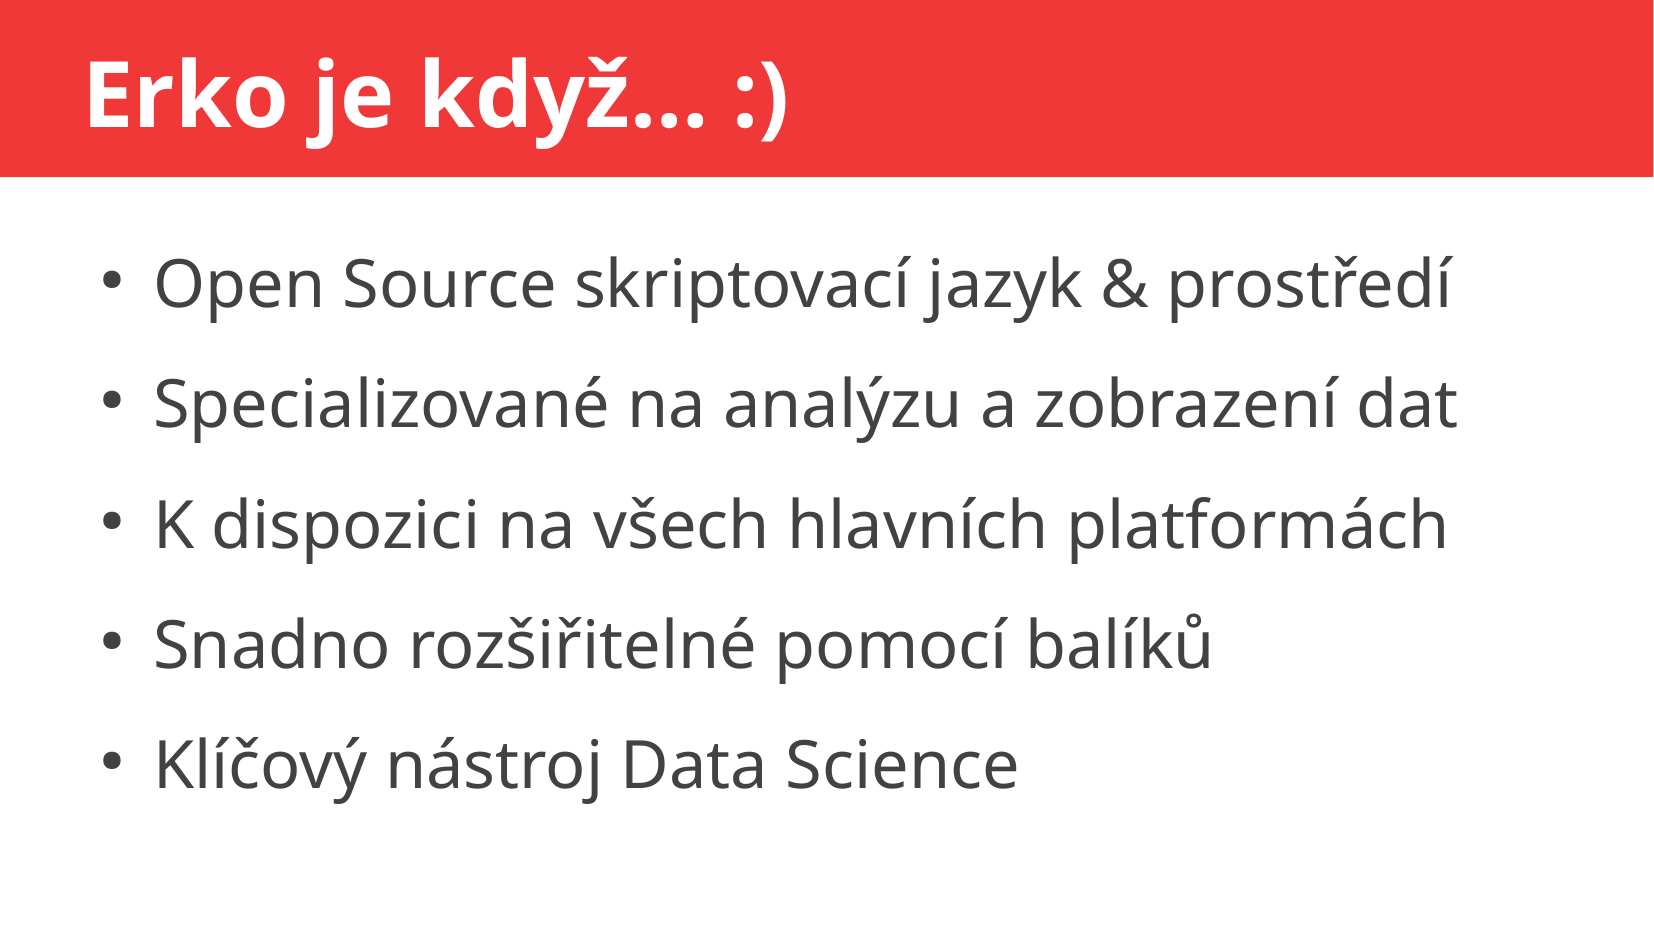

# Erko je když… :)
Open Source skriptovací jazyk & prostředí
Specializované na analýzu a zobrazení dat
K dispozici na všech hlavních platformách
Snadno rozšiřitelné pomocí balíků
Klíčový nástroj Data Science